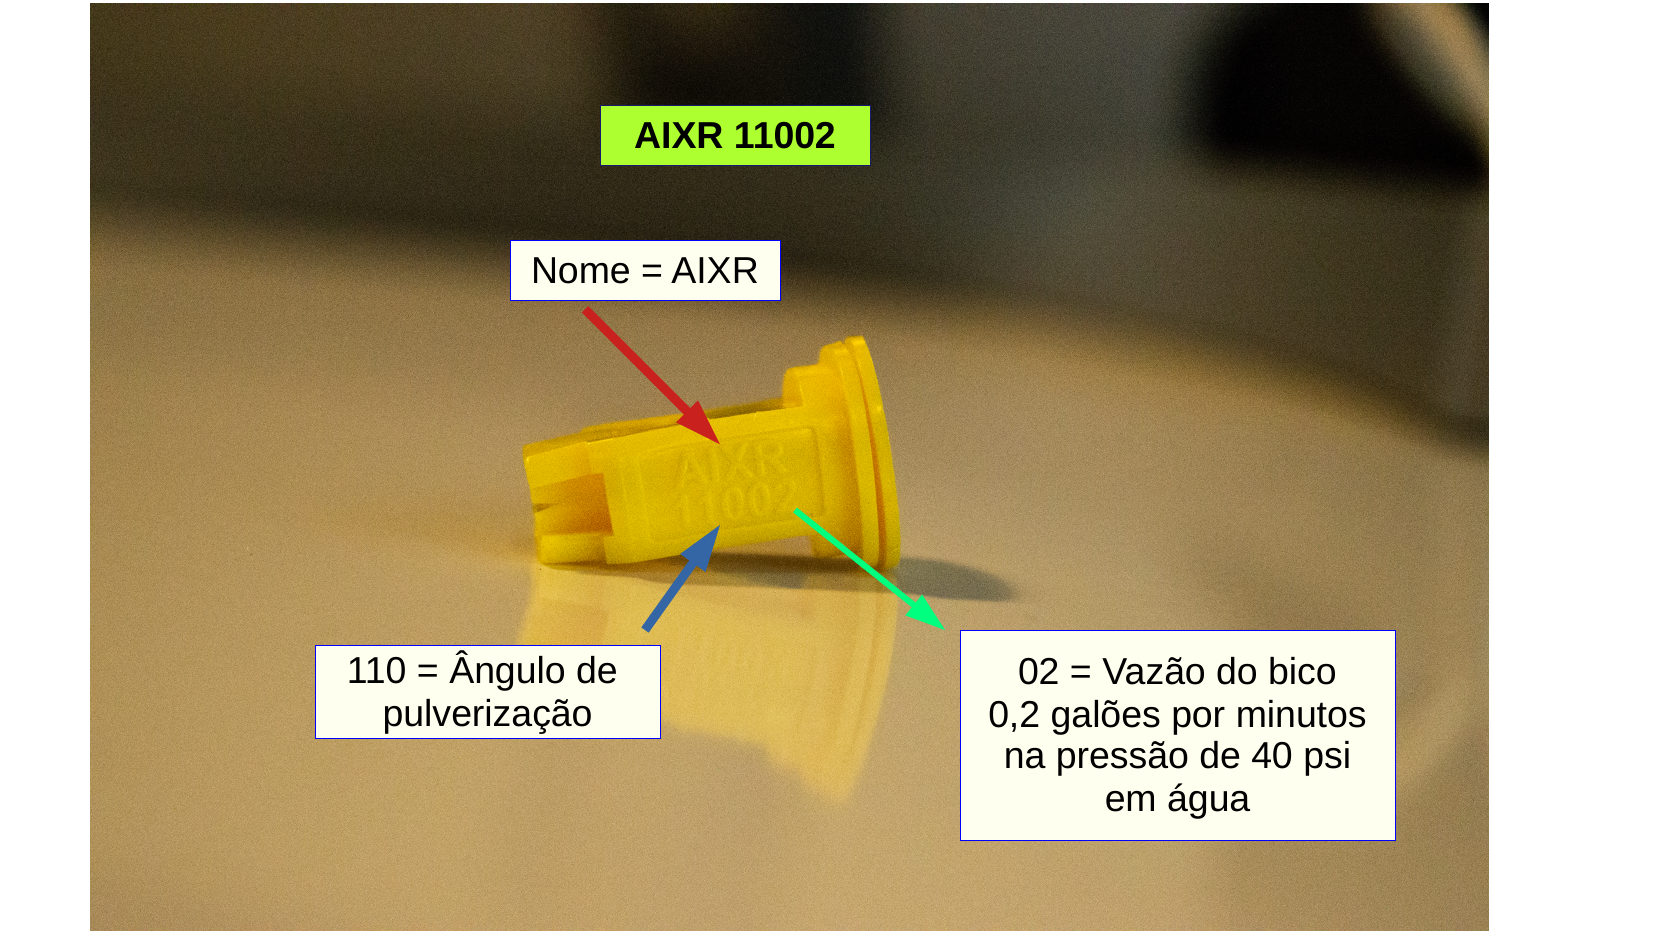

AIXR 11002
Nome = AIXR
02 = Vazão do bico
0,2 galões por minutos
na pressão de 40 psi
em água
110 = Ângulo de
pulverização